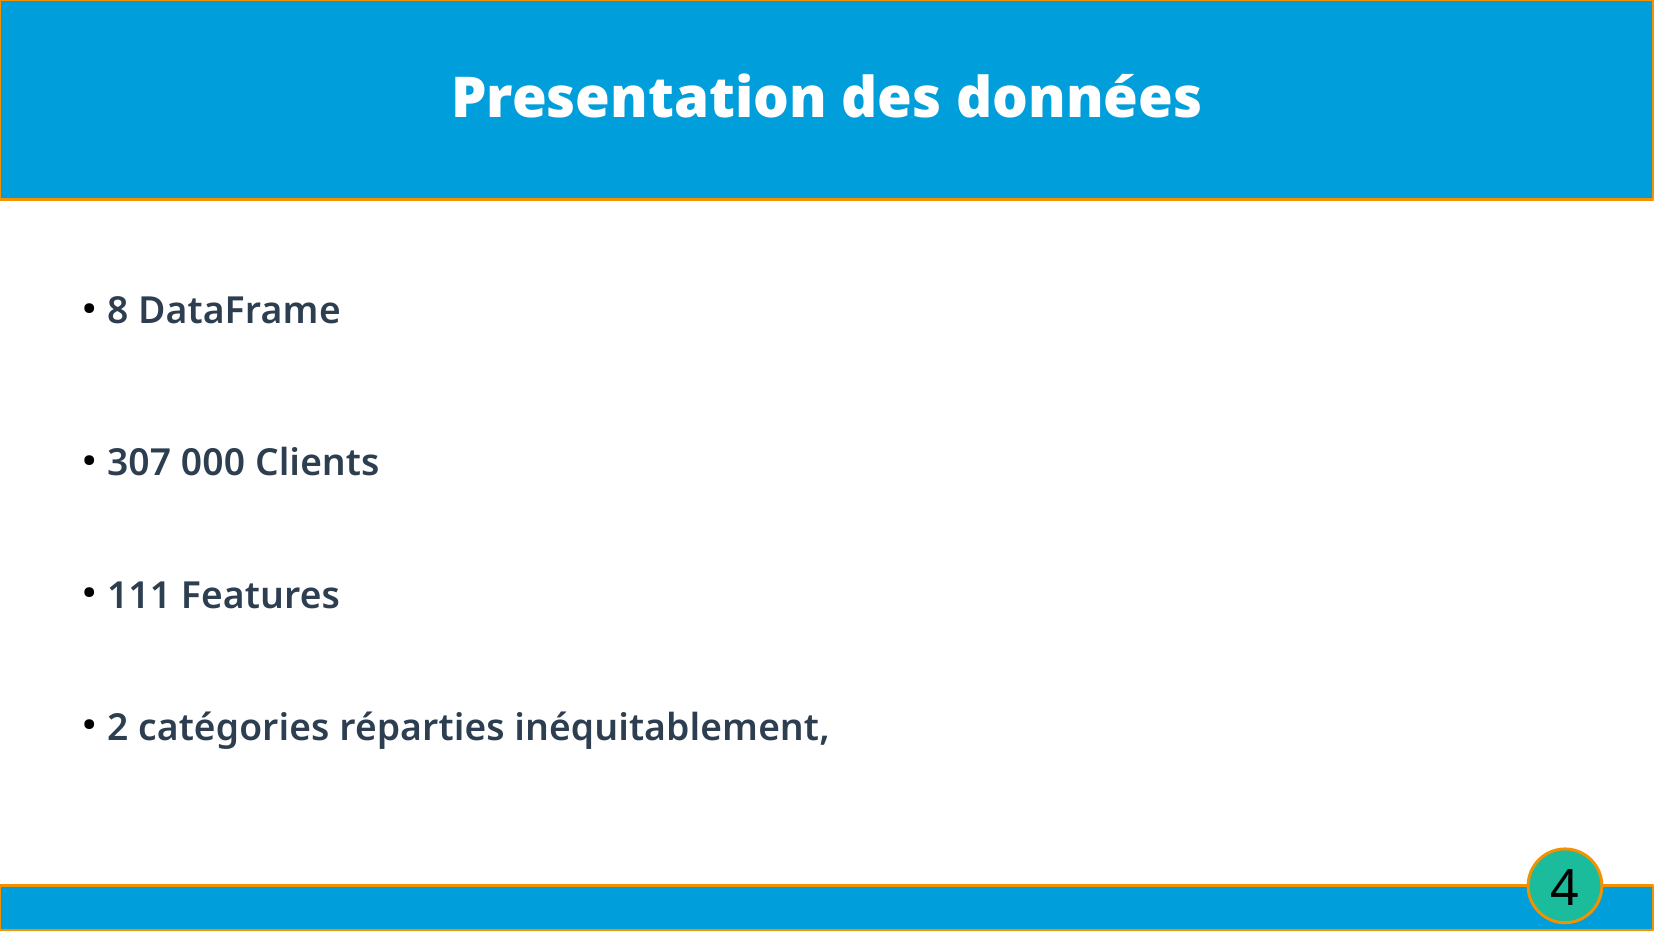

# Presentation des données
8 DataFrame
307 000 Clients
111 Features
2 catégories réparties inéquitablement,